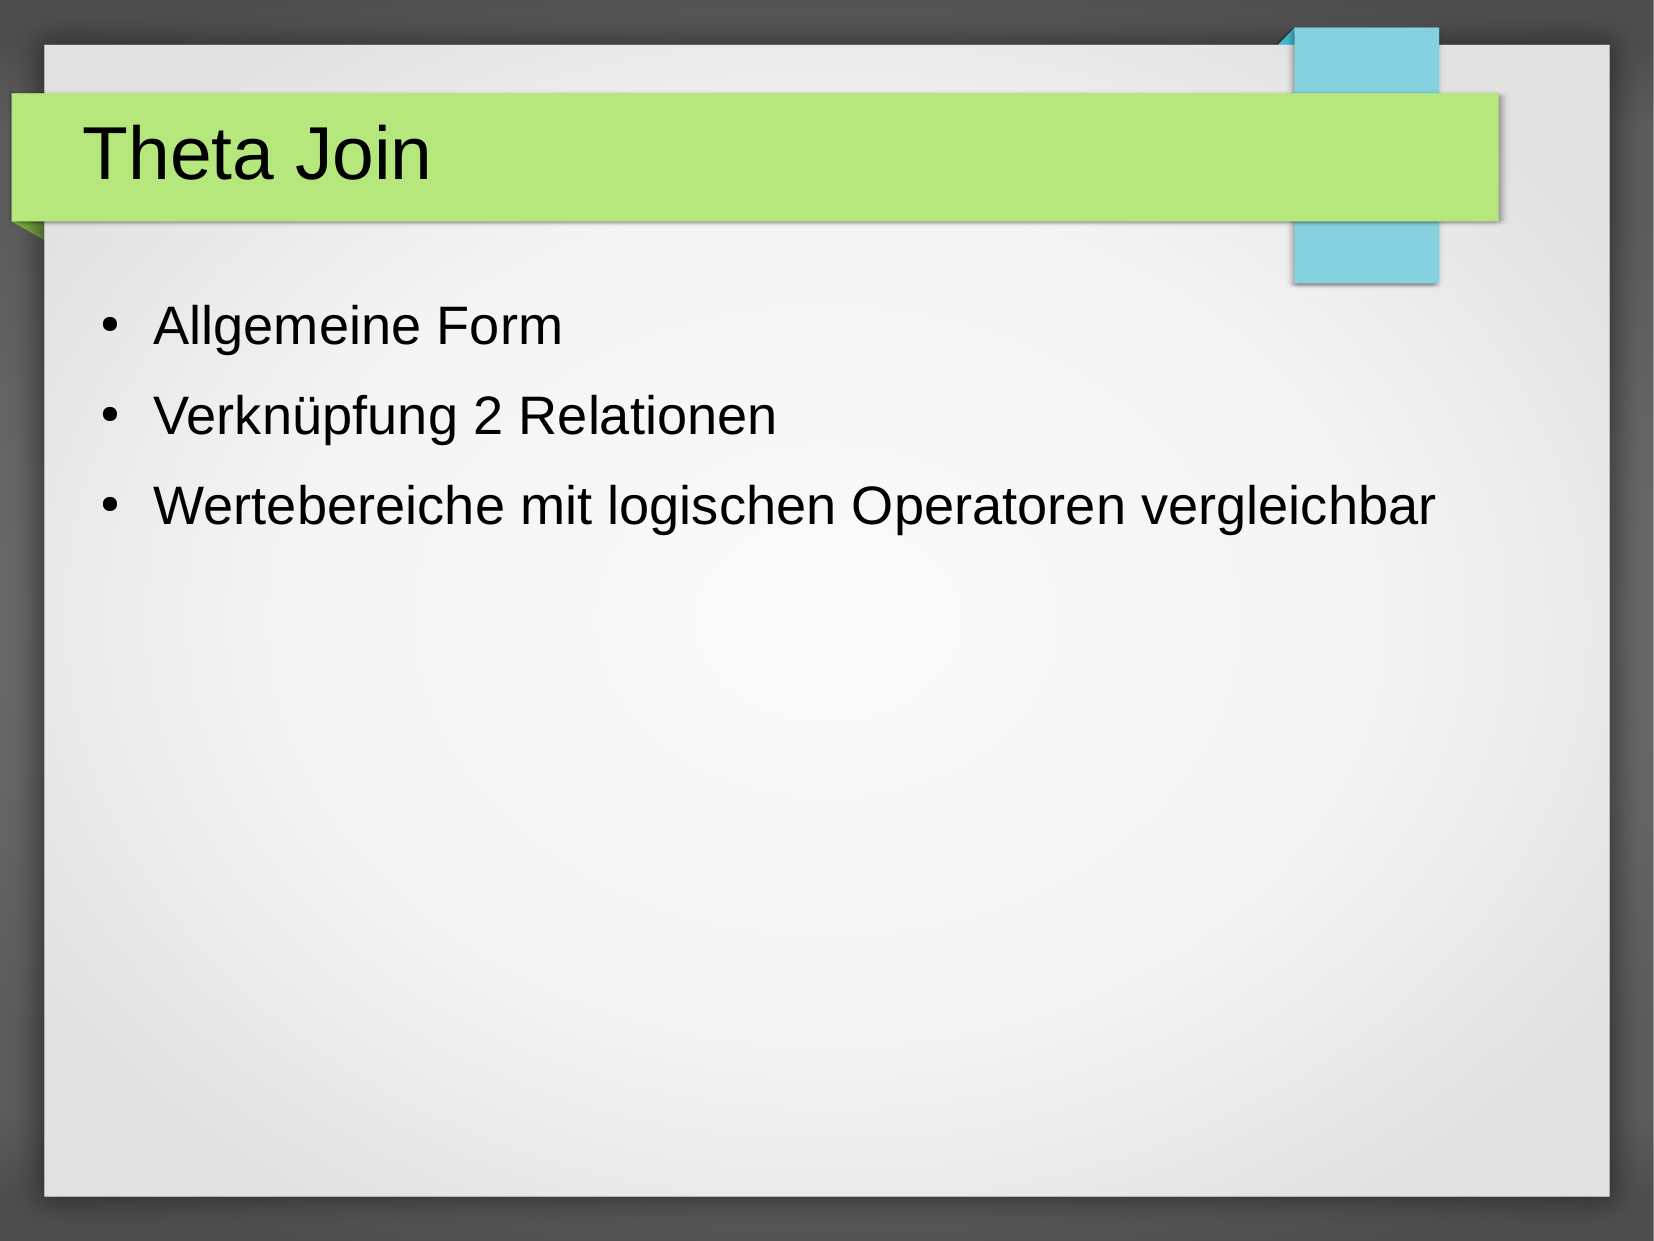

# Theta Join
Allgemeine Form
Verknüpfung 2 Relationen
Wertebereiche mit logischen Operatoren vergleichbar